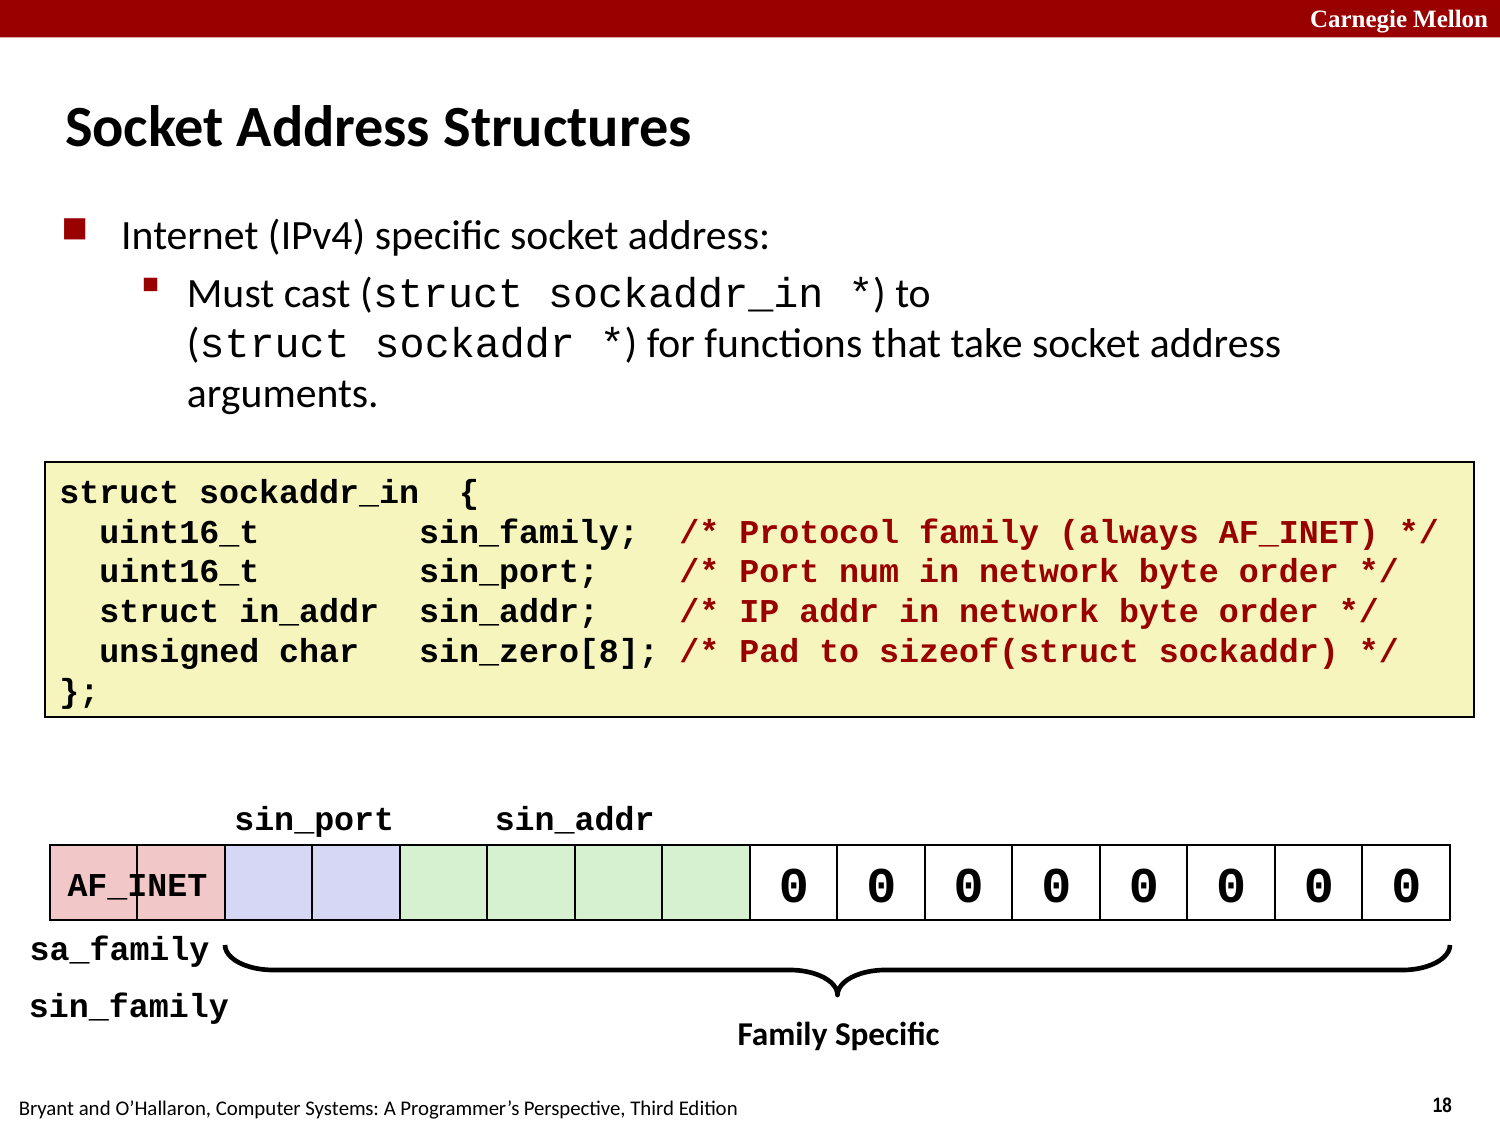

# Socket Address Structures
Internet (IPv4) specific socket address:
Must cast (struct sockaddr_in *) to
(struct sockaddr *) for functions that take socket address arguments.
struct sockaddr_in {
 uint16_t sin_family; /* Protocol family (always AF_INET) */
 uint16_t sin_port; /* Port num in network byte order */
 struct in_addr sin_addr; /* IP addr in network byte order */
 unsigned char sin_zero[8]; /* Pad to sizeof(struct sockaddr) */
};
sin_addr
sin_port
0
0
0
0
0
0
0
0
AF_INET
sa_family
sin_family
Family Specific